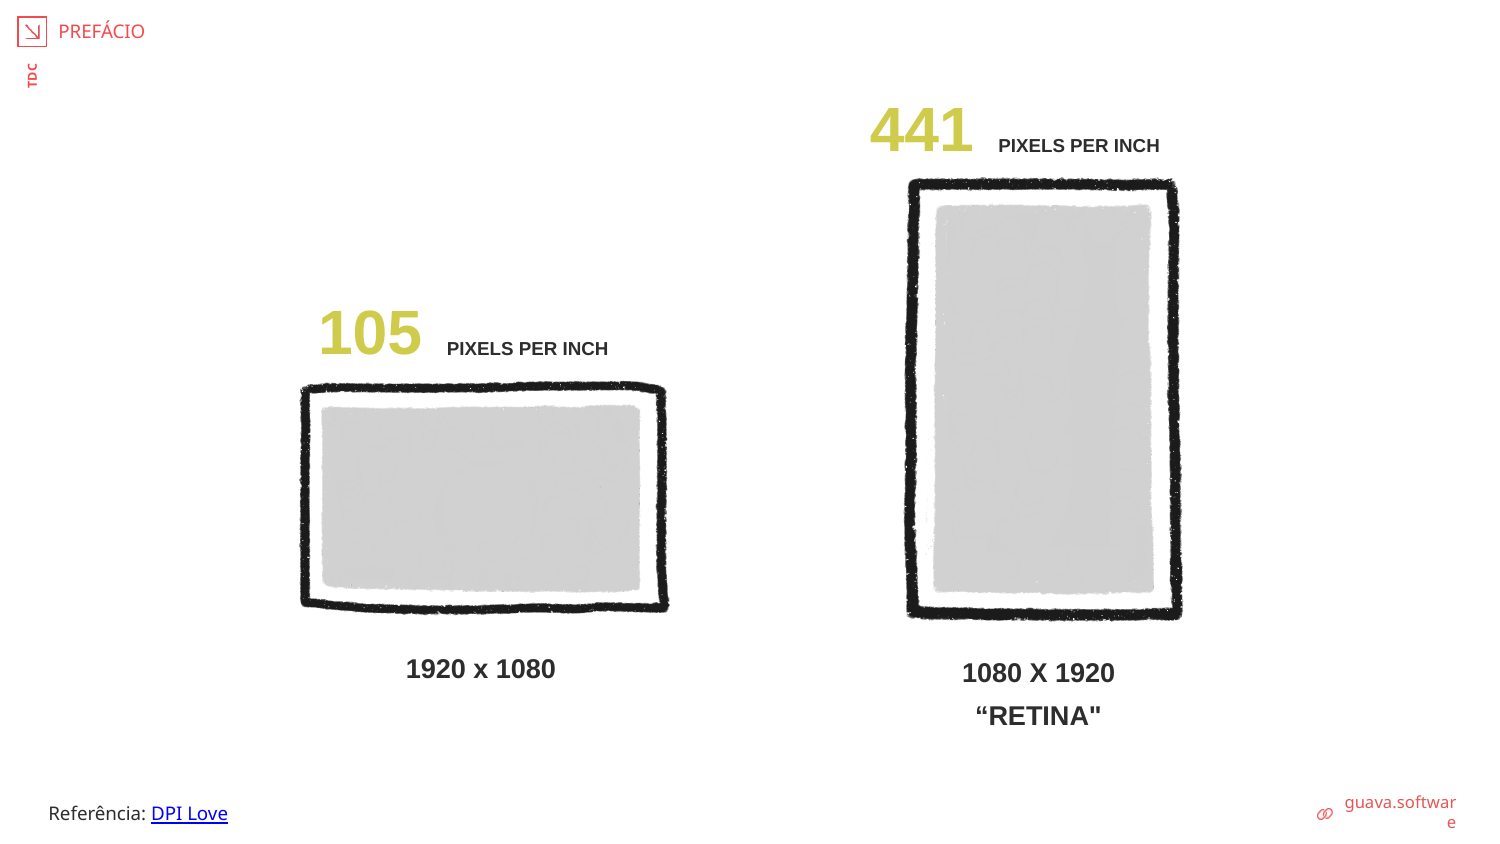

# PREFÁCIO
441
PIXELS PER INCH
TDC
105
PIXELS PER INCH
1920 x 1080
1080 x 1920
“retina"
Referência: DPI Love